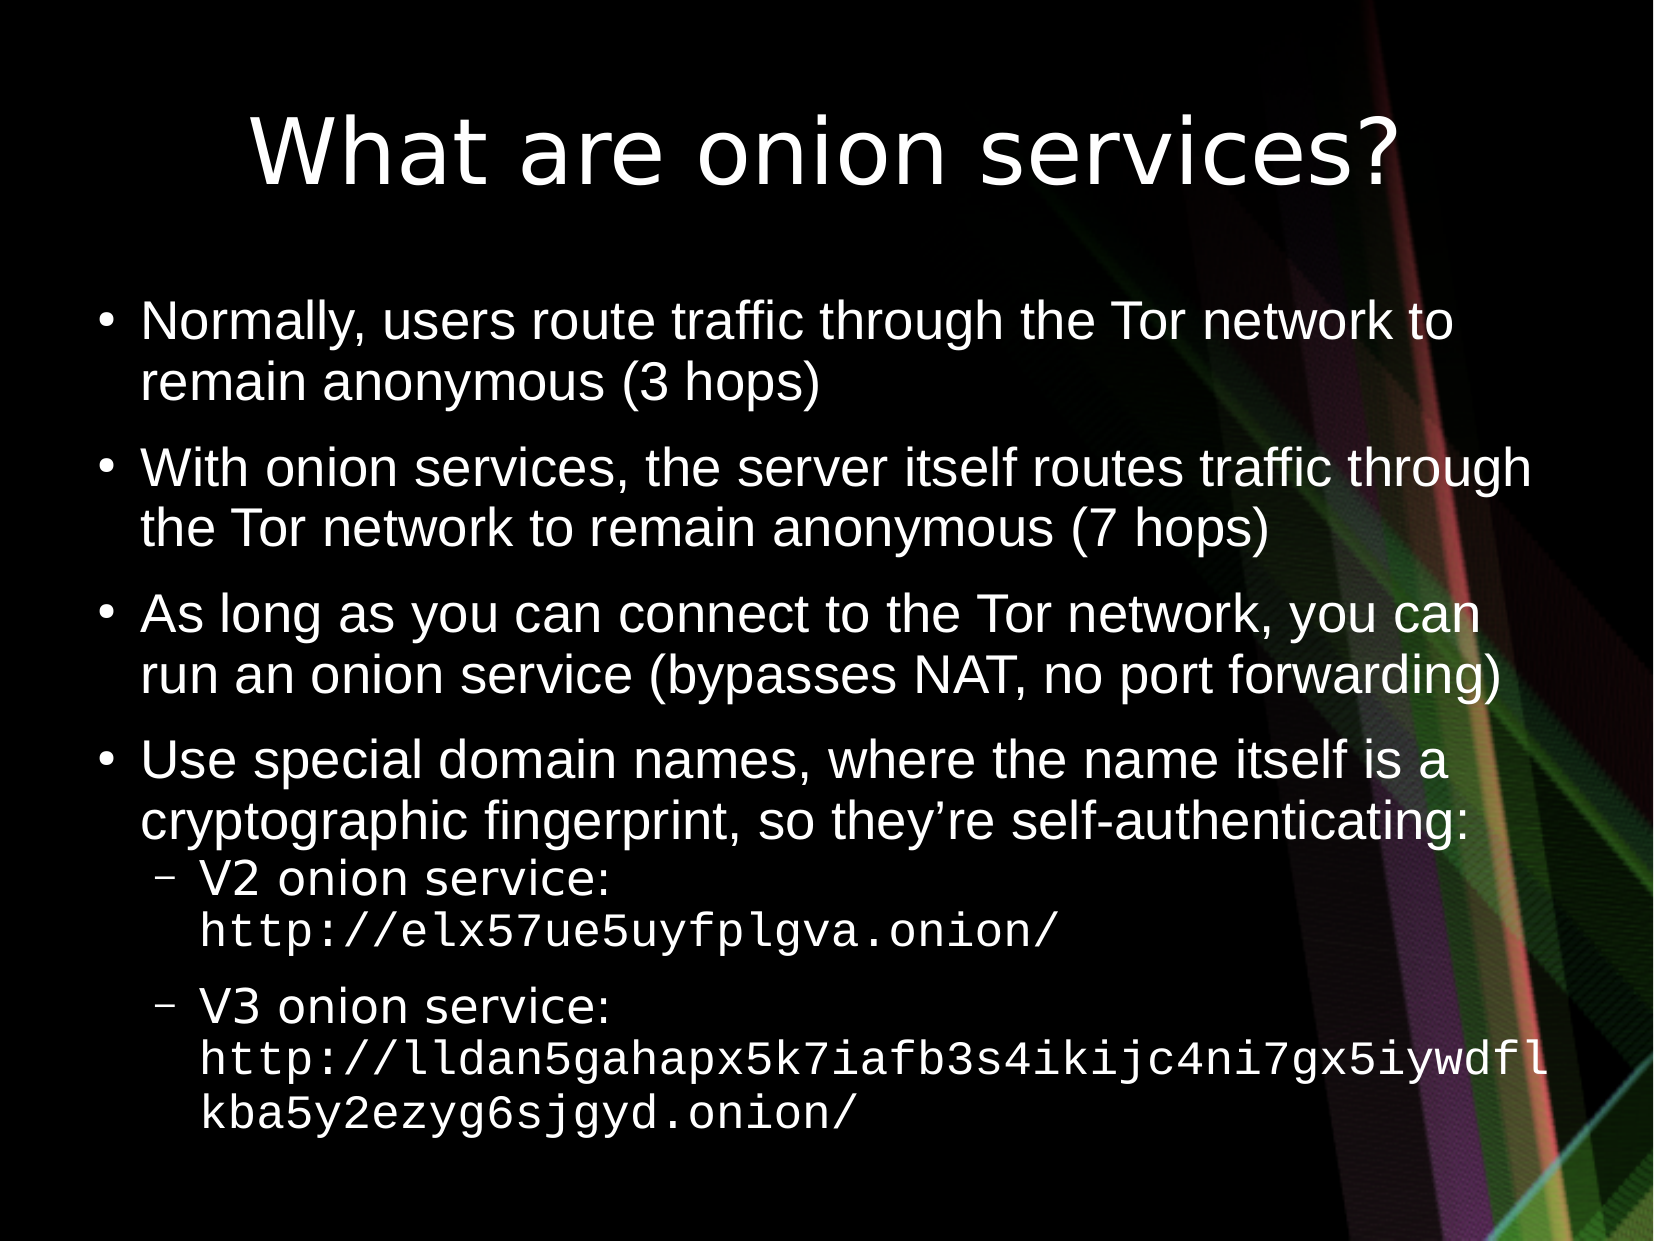

# What are onion services?
Normally, users route traffic through the Tor network to remain anonymous (3 hops)
With onion services, the server itself routes traffic through the Tor network to remain anonymous (7 hops)
As long as you can connect to the Tor network, you can run an onion service (bypasses NAT, no port forwarding)
Use special domain names, where the name itself is a cryptographic fingerprint, so they’re self-authenticating:
V2 onion service:
http://elx57ue5uyfplgva.onion/
V3 onion service:
http://lldan5gahapx5k7iafb3s4ikijc4ni7gx5iywdflkba5y2ezyg6sjgyd.onion/